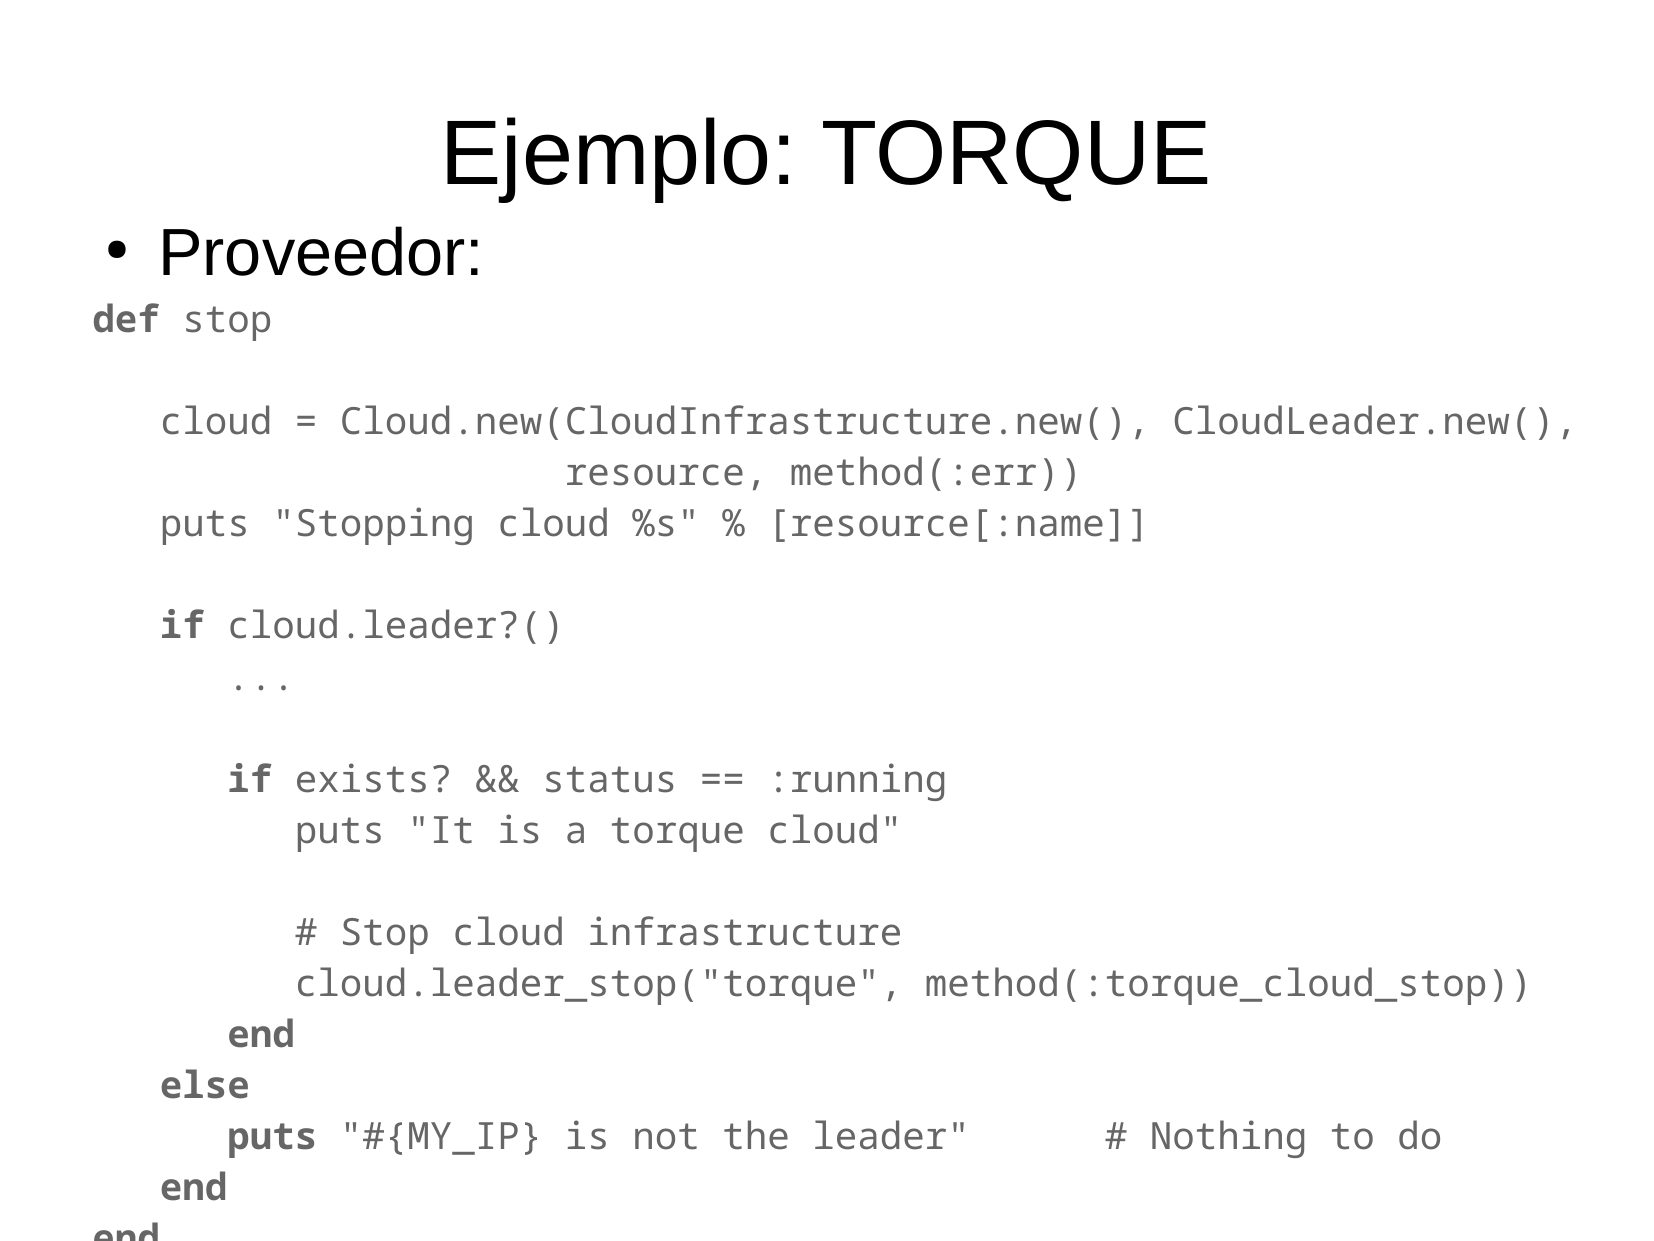

# Ejemplo: TORQUE
Proveedor:
def stop
 cloud = Cloud.new(CloudInfrastructure.new(), CloudLeader.new(),
 resource, method(:err))
 puts "Stopping cloud %s" % [resource[:name]]
 if cloud.leader?()
 ...
 if exists? && status == :running
 puts "It is a torque cloud"
 # Stop cloud infrastructure
 cloud.leader_stop("torque", method(:torque_cloud_stop))
 end
 else
 puts "#{MY_IP} is not the leader" # Nothing to do
 end
end